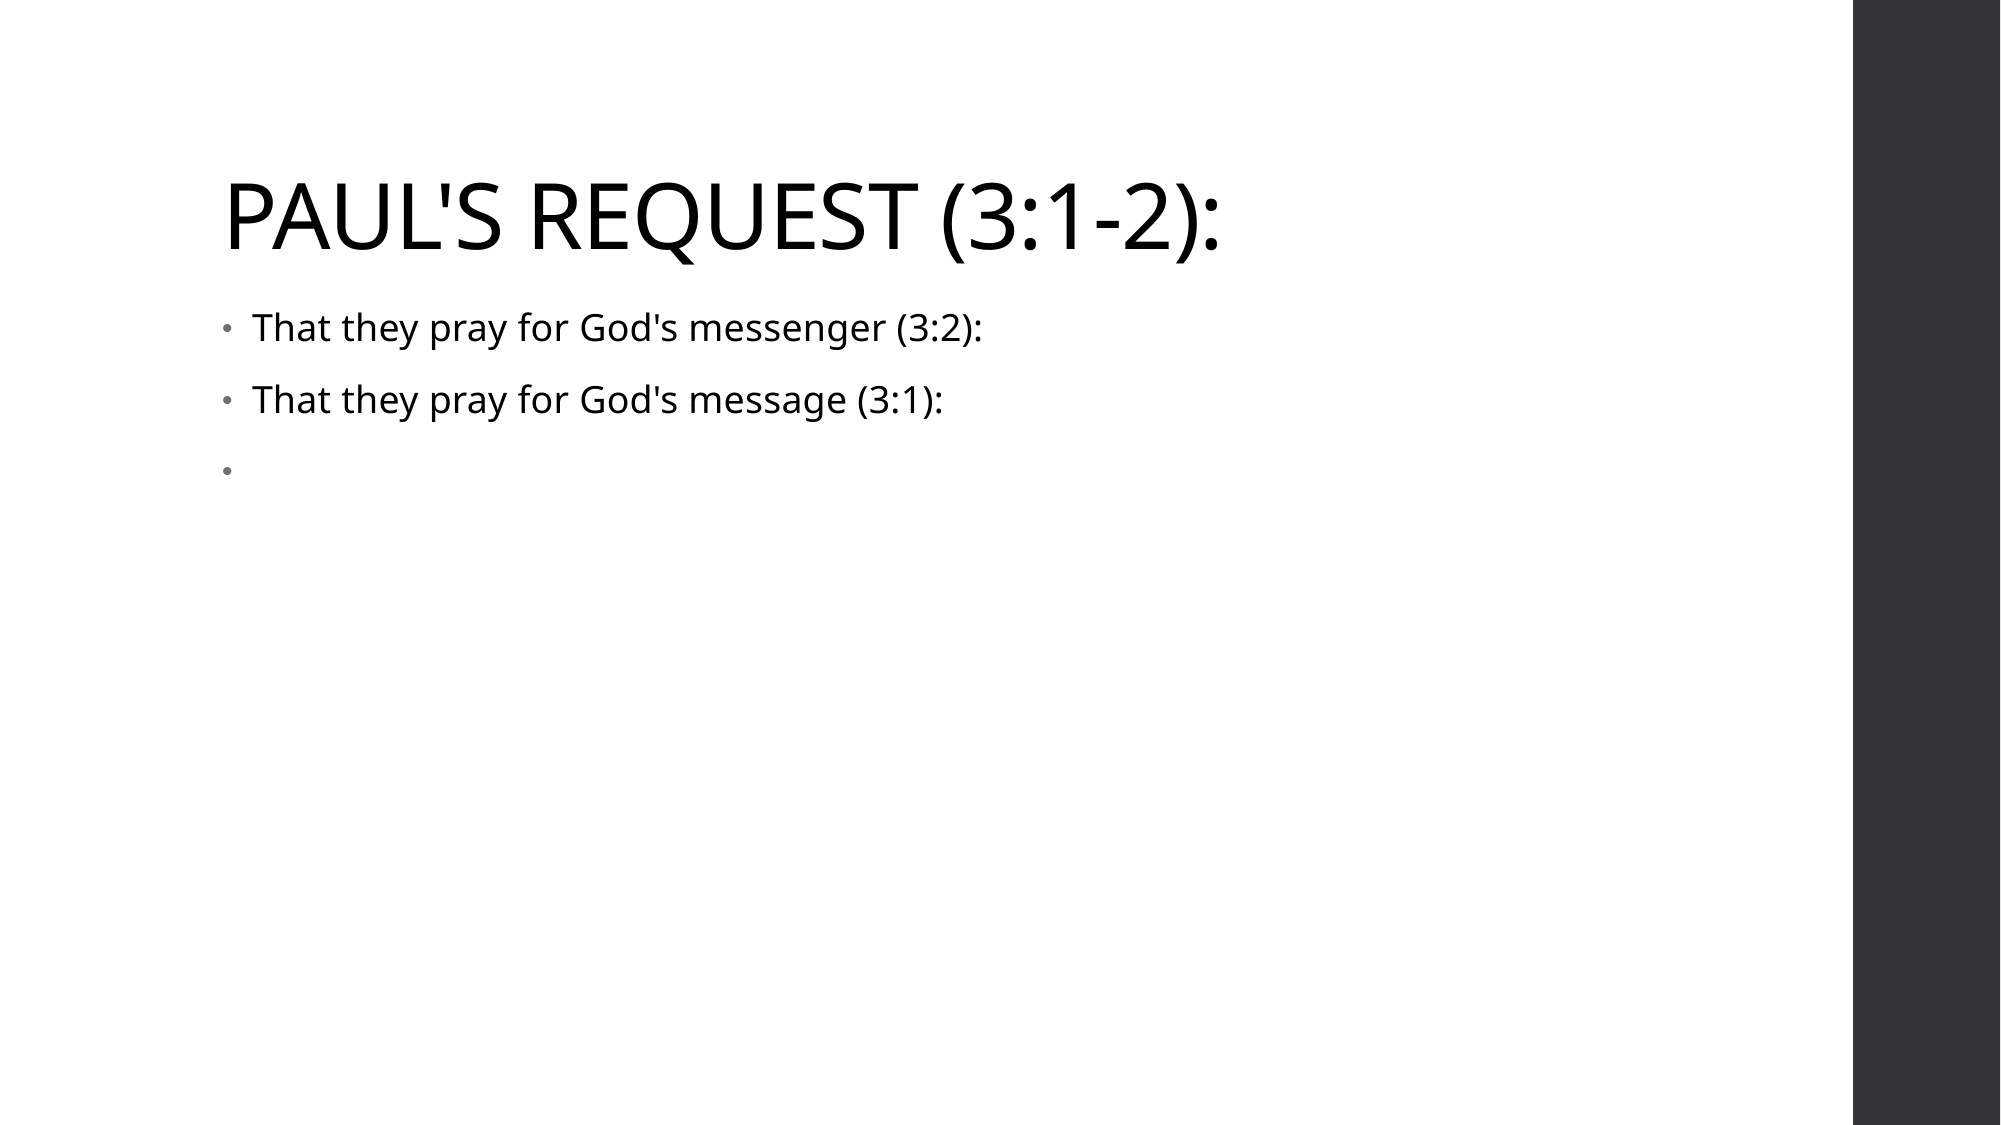

# PAUL'S REQUEST (3:1-2):
That they pray for God's messenger (3:2):
That they pray for God's message (3:1):